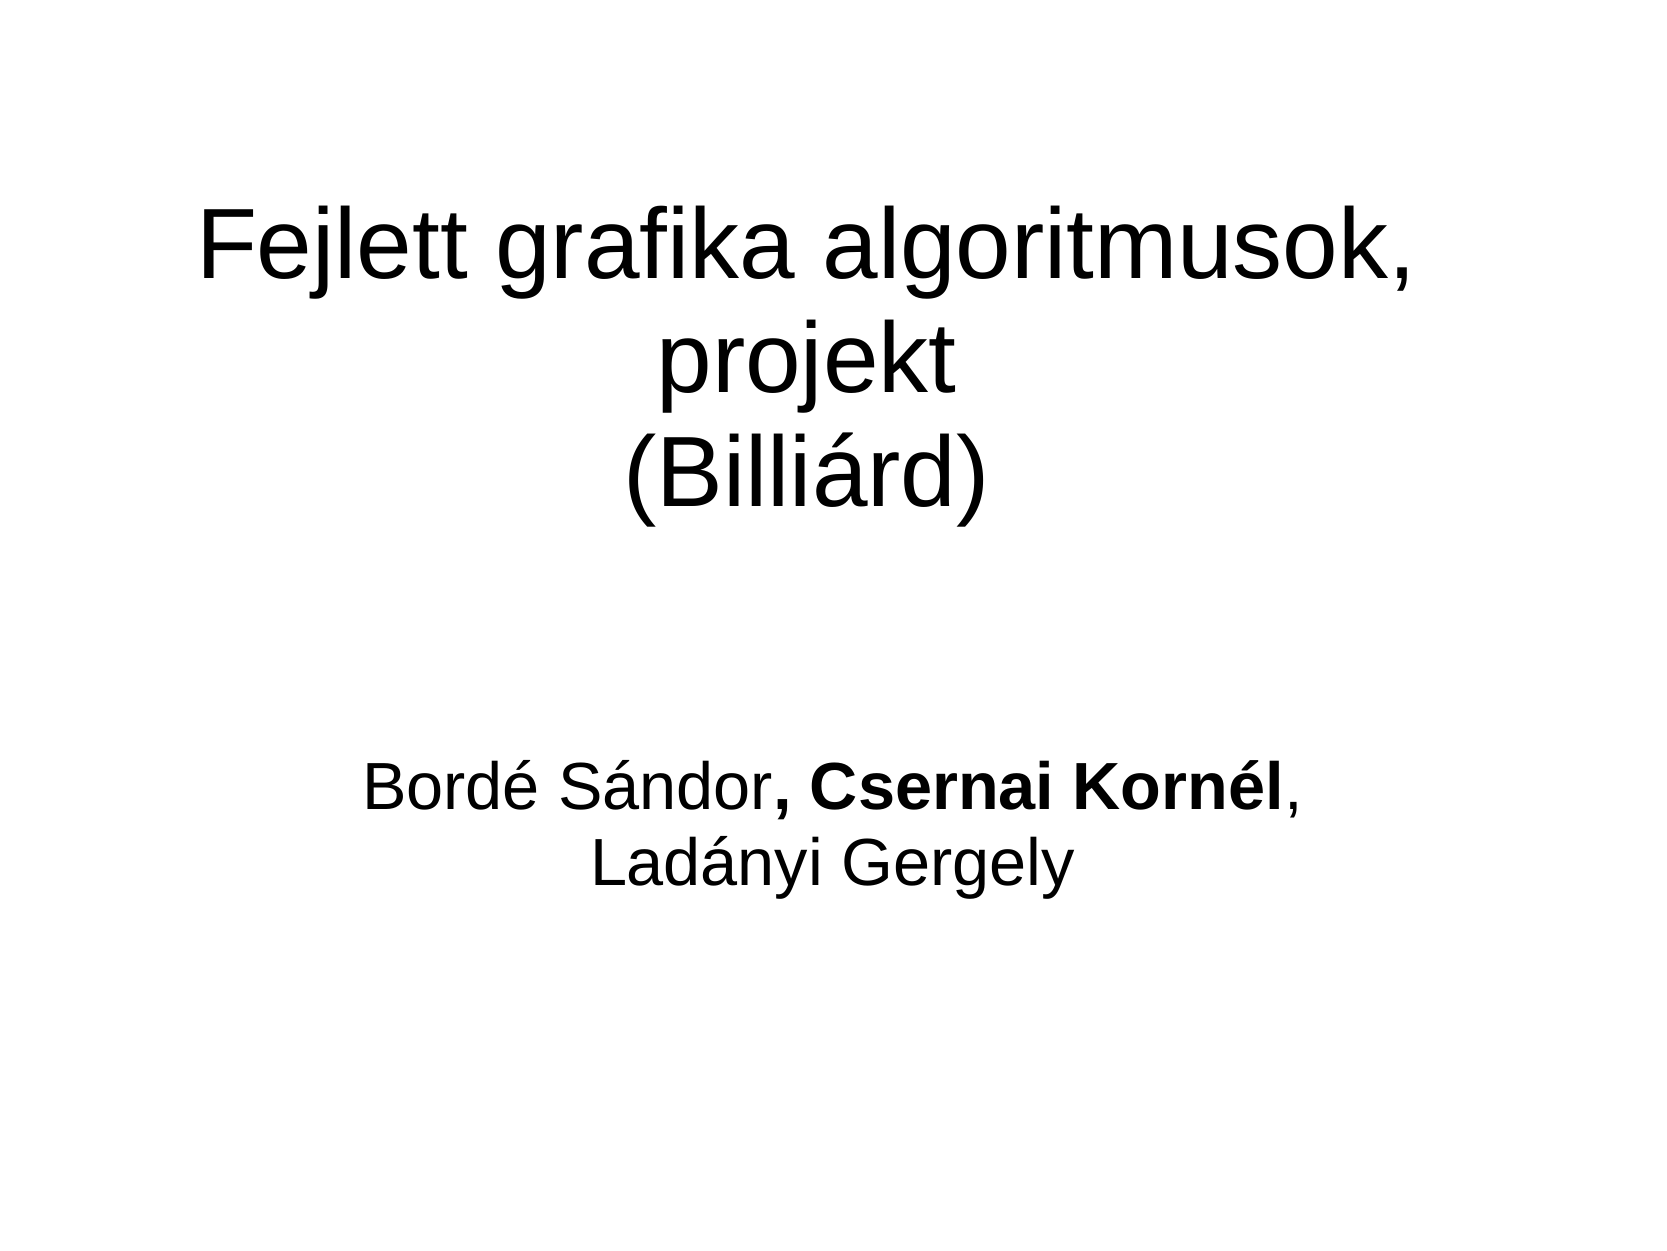

# Fejlett grafika algoritmusok, projekt (Billiárd)
Bordé Sándor, Csernai Kornél, Ladányi Gergely